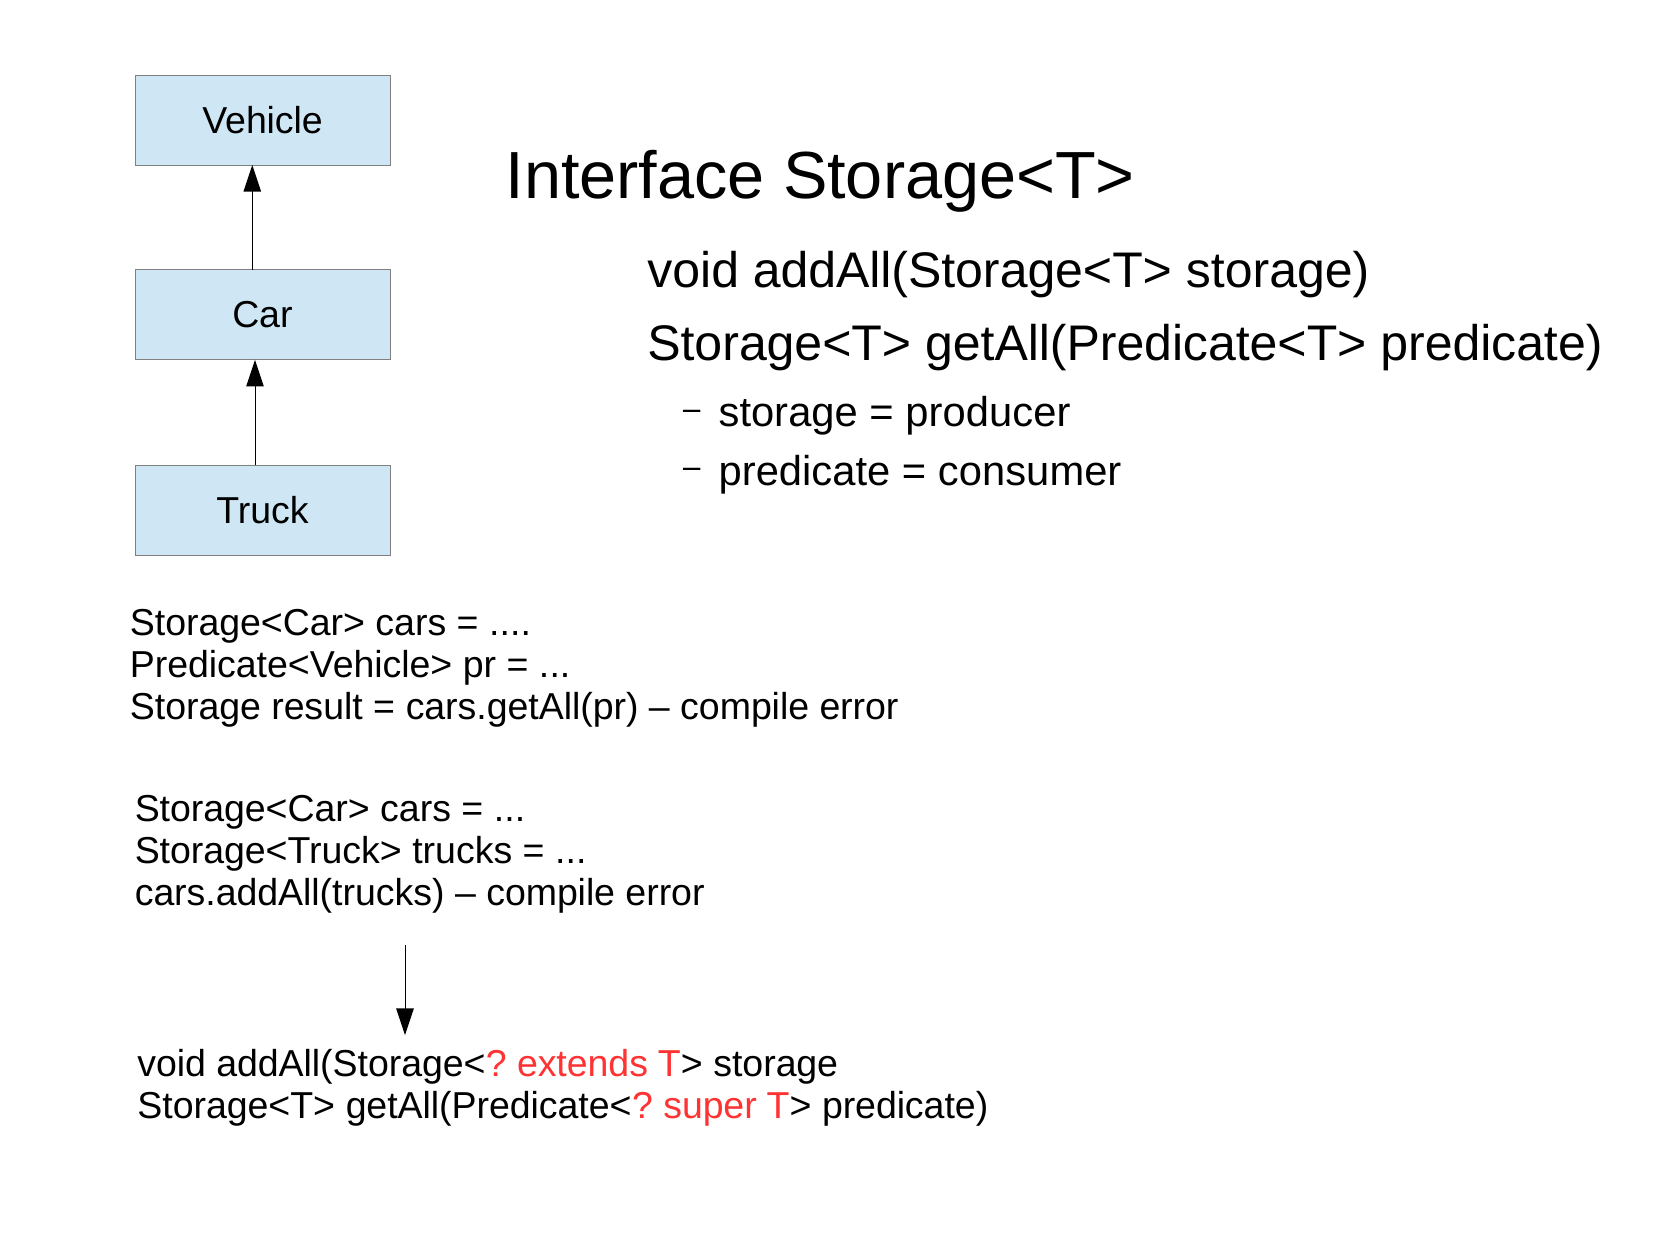

Vehicle
# Interface Storage<T>
void addAll(Storage<T> storage)
Storage<T> getAll(Predicate<T> predicate)
storage = producer
predicate = consumer
Car
Truck
Storage<Car> cars = ....
Predicate<Vehicle> pr = ...
Storage result = cars.getAll(pr) – compile error
Storage<Car> cars = ...
Storage<Truck> trucks = ...
cars.addAll(trucks) – compile error
void addAll(Storage<? extends T> storage
Storage<T> getAll(Predicate<? super T> predicate)